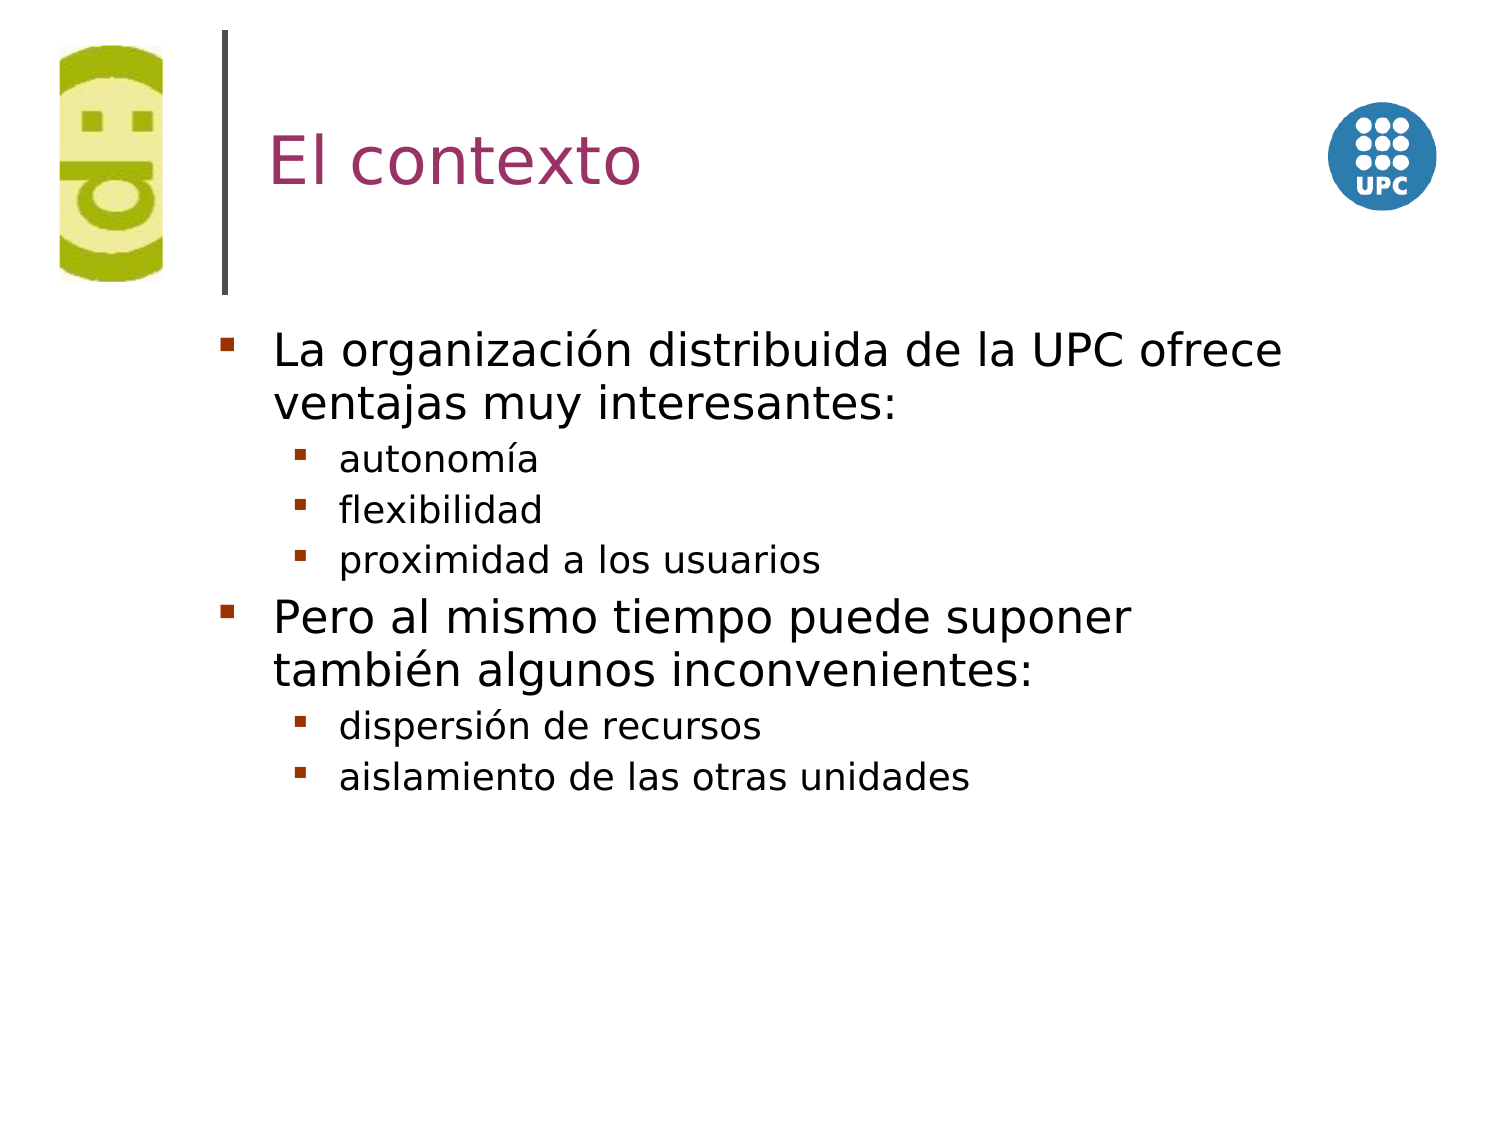

# El contexto
La organización distribuida de la UPC ofrece ventajas muy interesantes:
autonomía
flexibilidad
proximidad a los usuarios
Pero al mismo tiempo puede suponer también algunos inconvenientes:
dispersión de recursos
aislamiento de las otras unidades